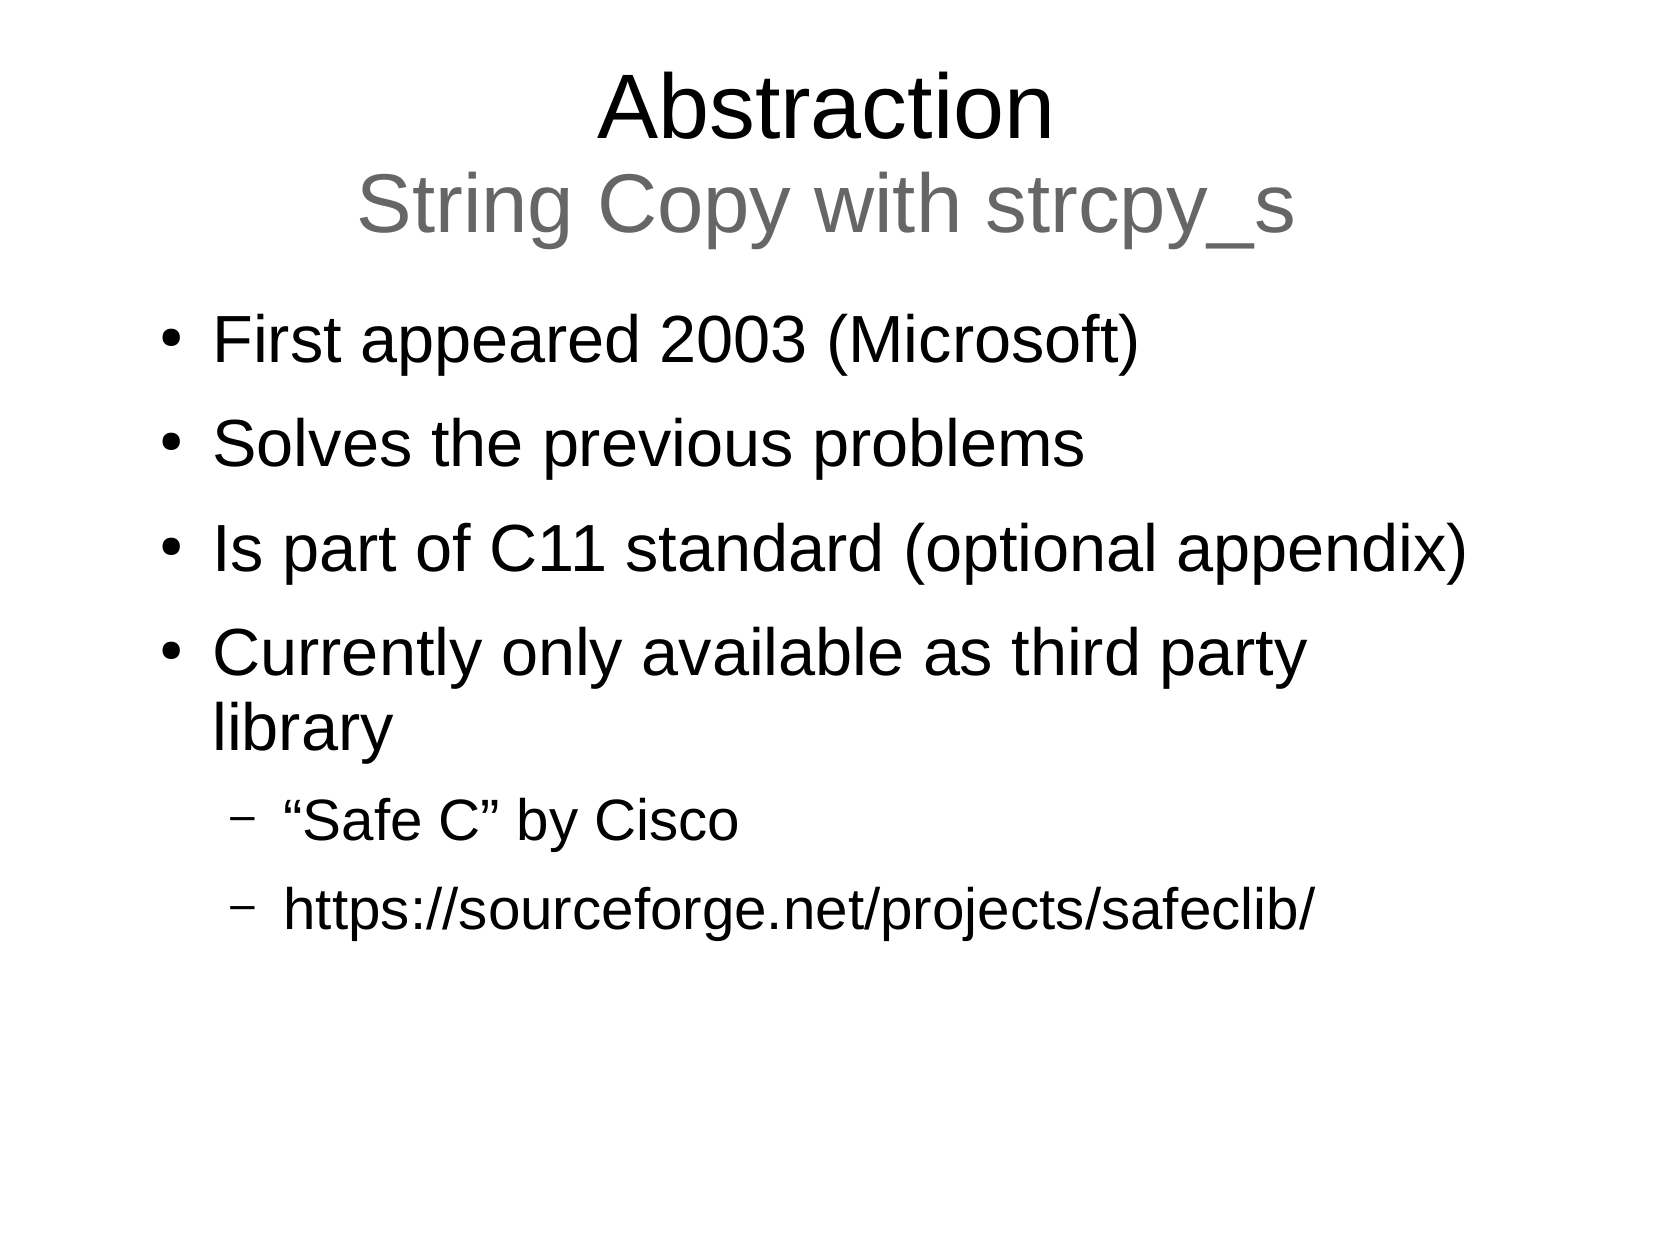

# Abstraction String Copy with strcpy_s
First appeared 2003 (Microsoft)
Solves the previous problems
Is part of C11 standard (optional appendix)
Currently only available as third party library
“Safe C” by Cisco
https://sourceforge.net/projects/safeclib/